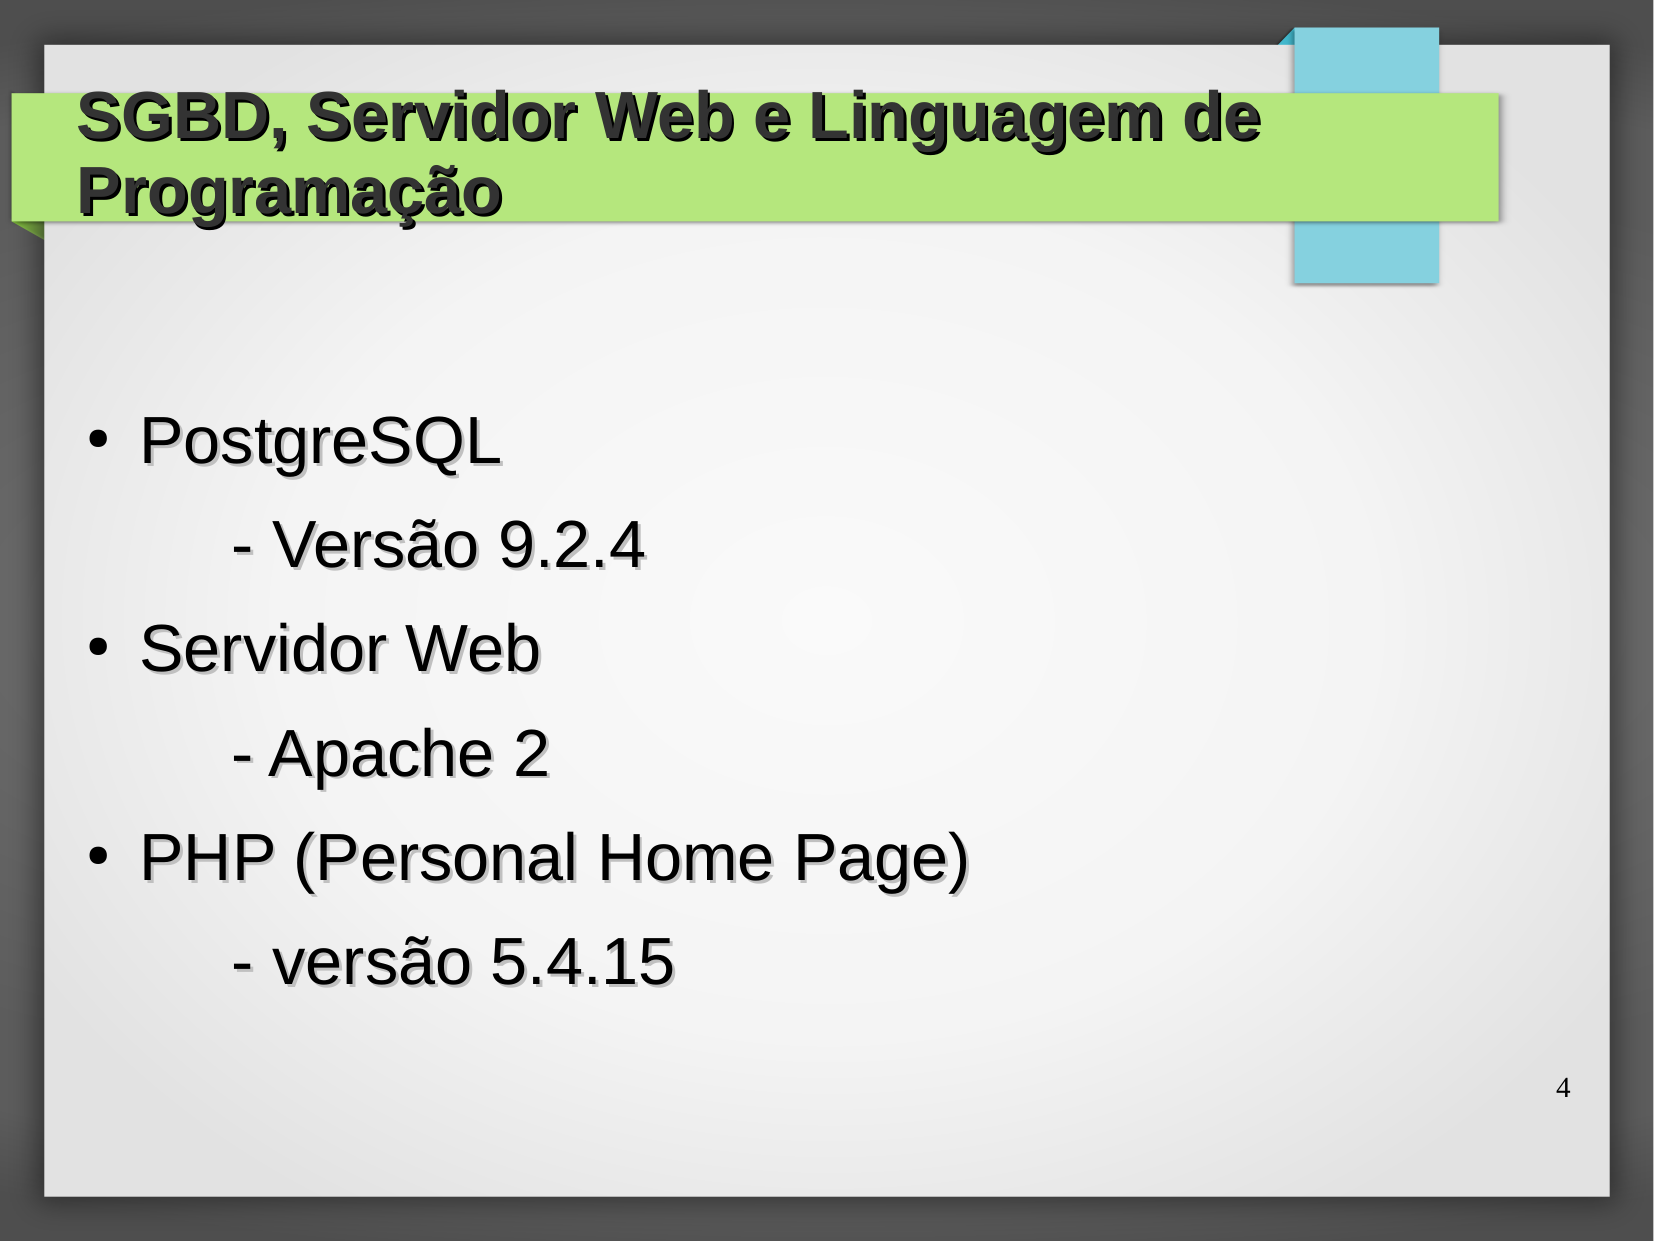

# SGBD, Servidor Web e Linguagem de Programação
PostgreSQL
 - Versão 9.2.4
Servidor Web
 - Apache 2
PHP (Personal Home Page)
 - versão 5.4.15
4